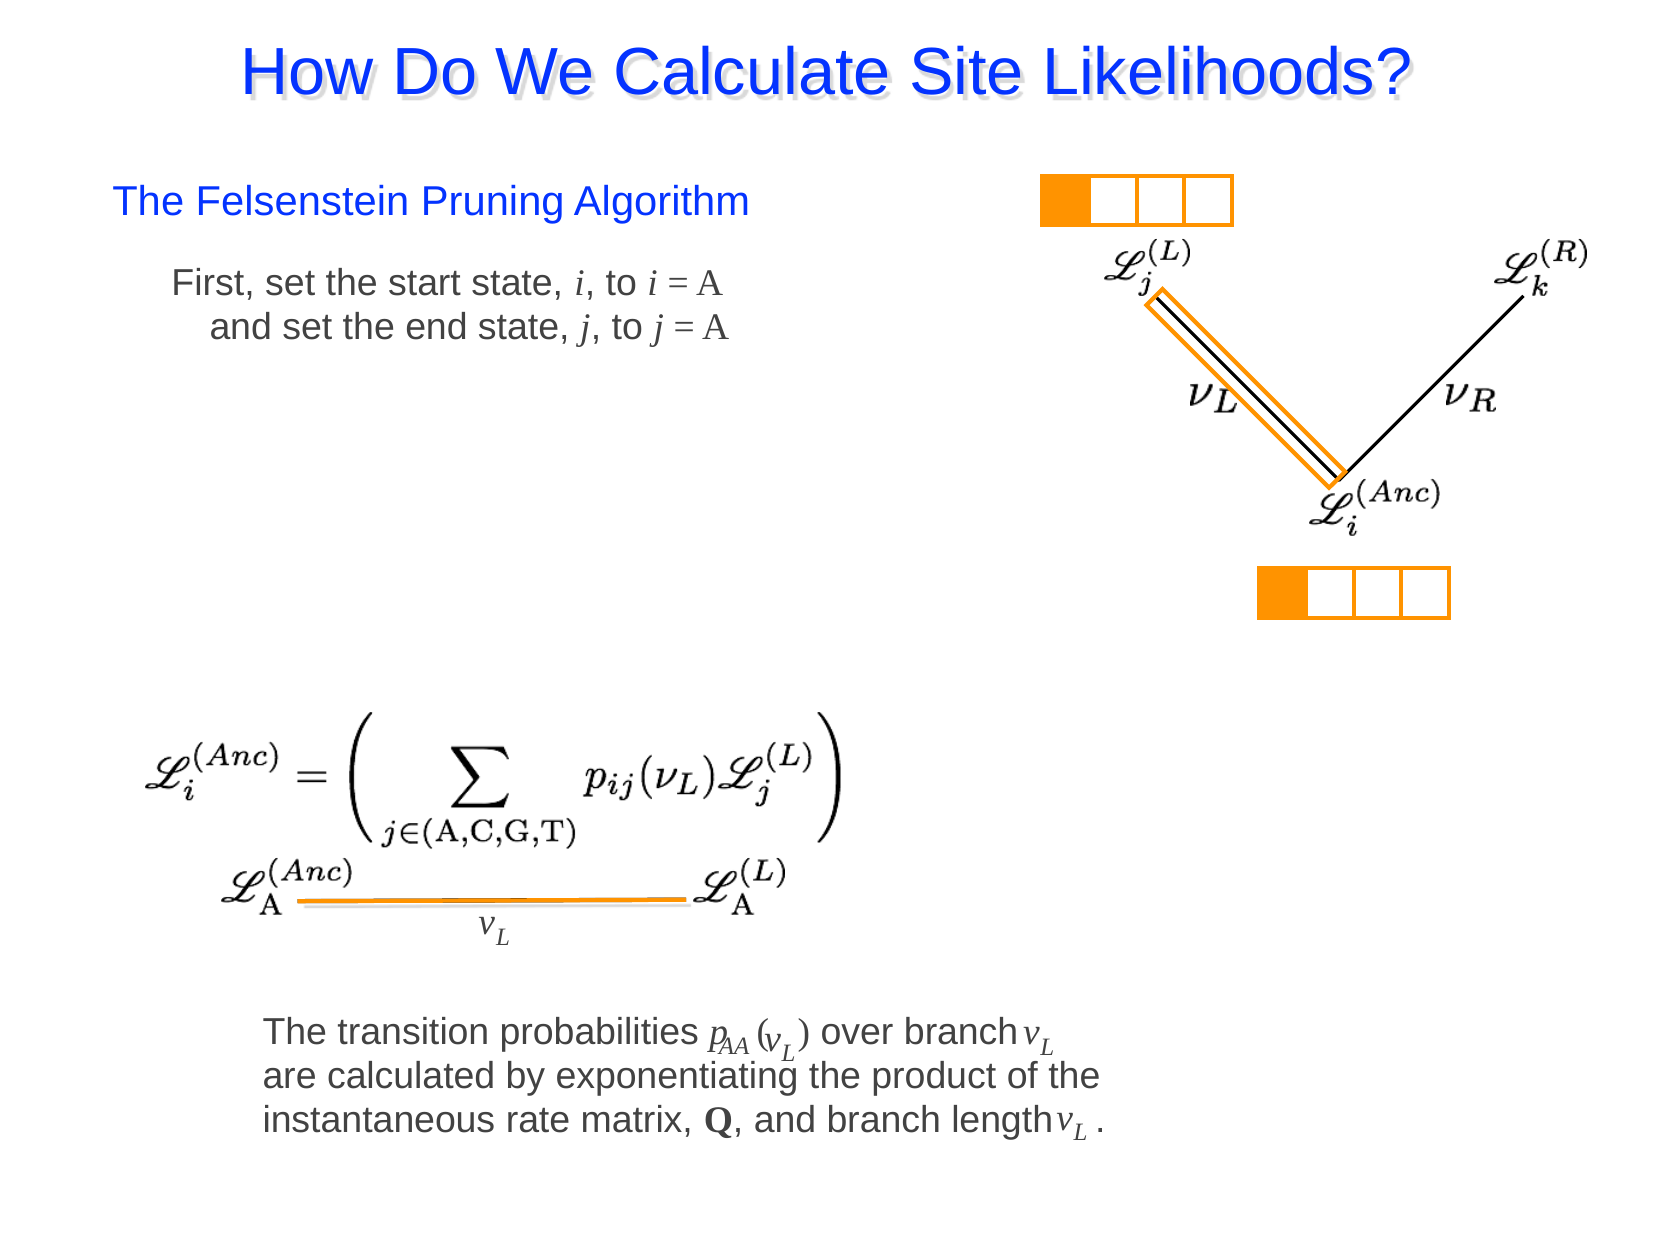

How Do We Calculate Site Likelihoods?
The Felsenstein Pruning Algorithm
First, set the start state, i, to i = A
 and set the end state, j, to j = A
v
L
The transition probabilities p ( ) over branch
are calculated by exponentiating the product of the instantaneous rate matrix, Q, and branch length .
v
L
v
L
AA
v
L